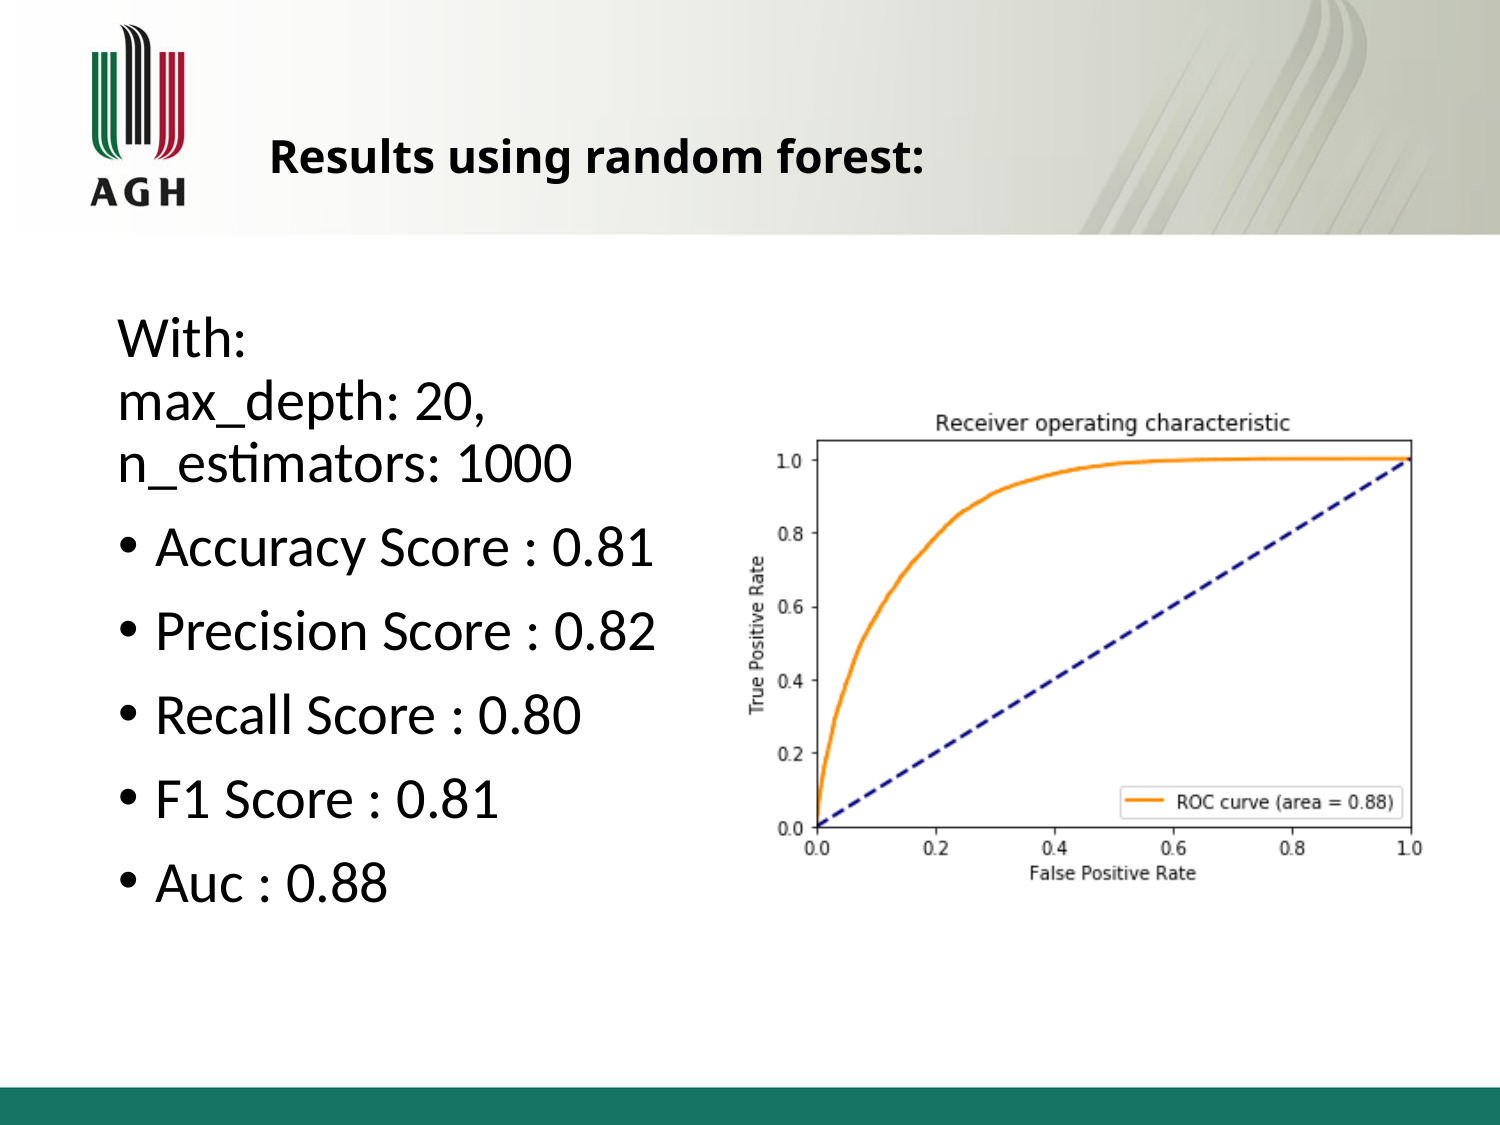

Results using random forest:
With:
max_depth: 20, n_estimators: 1000
Accuracy Score : 0.81
Precision Score : 0.82
Recall Score : 0.80
F1 Score : 0.81
Auc : 0.88